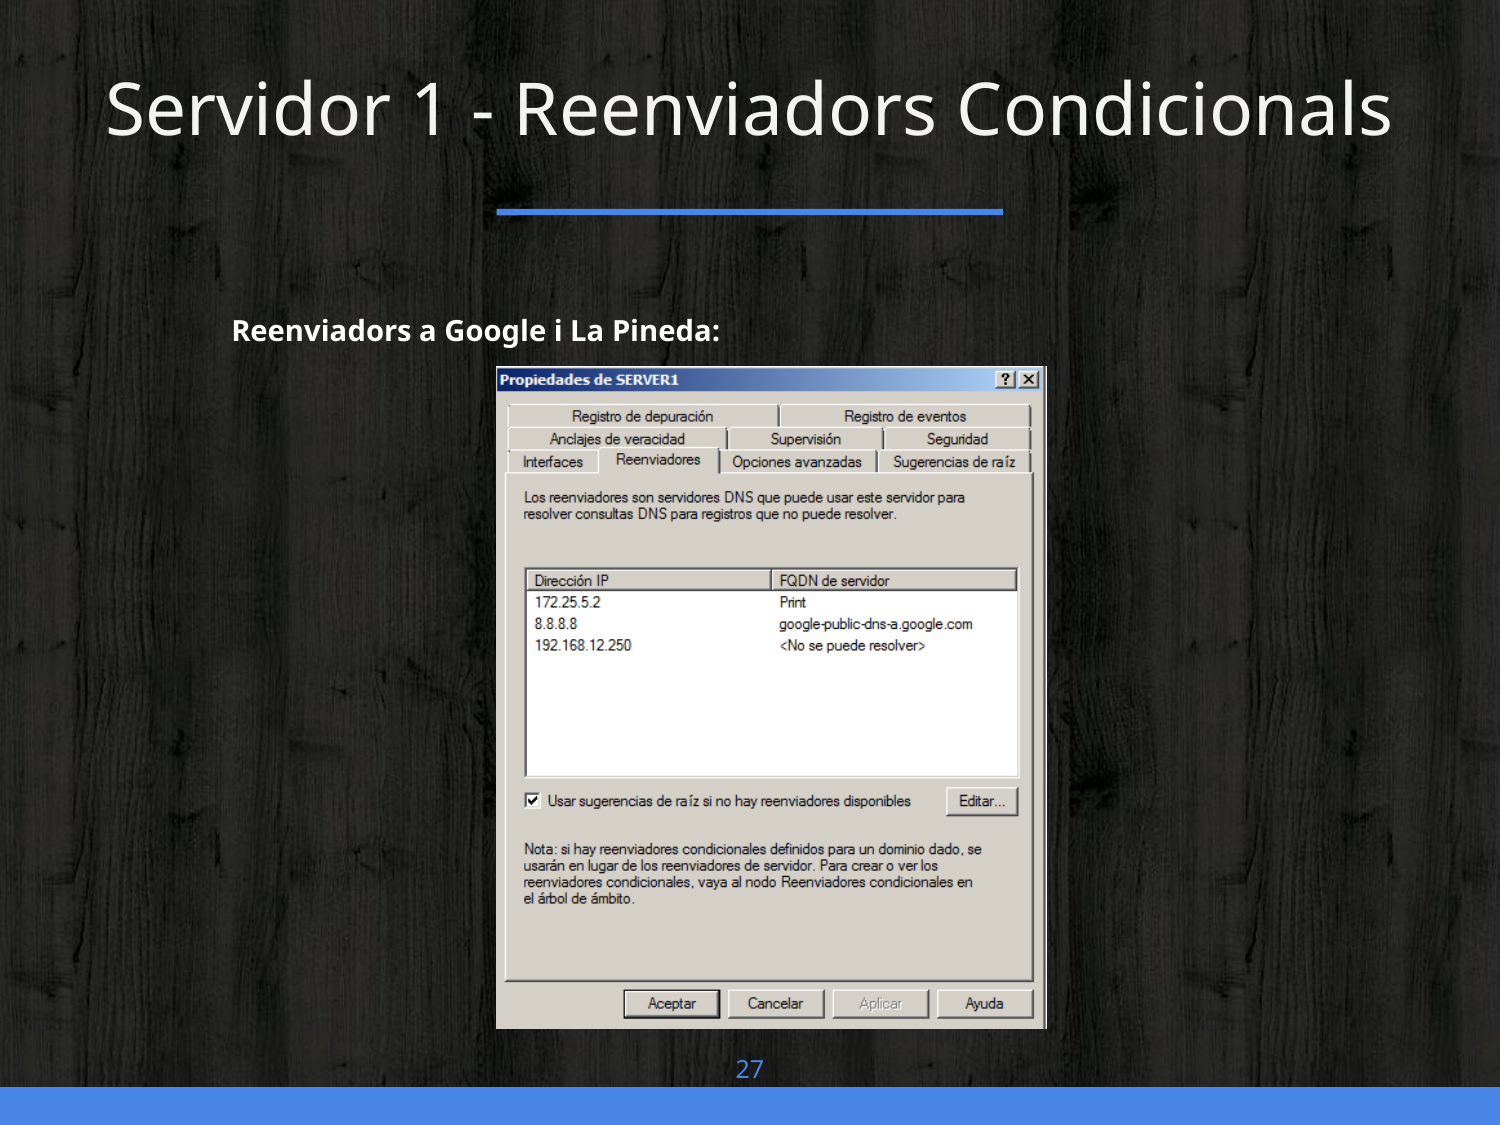

# Servidor 1 - Reenviadors Condicionals
Reenviadors a Google i La Pineda:
27